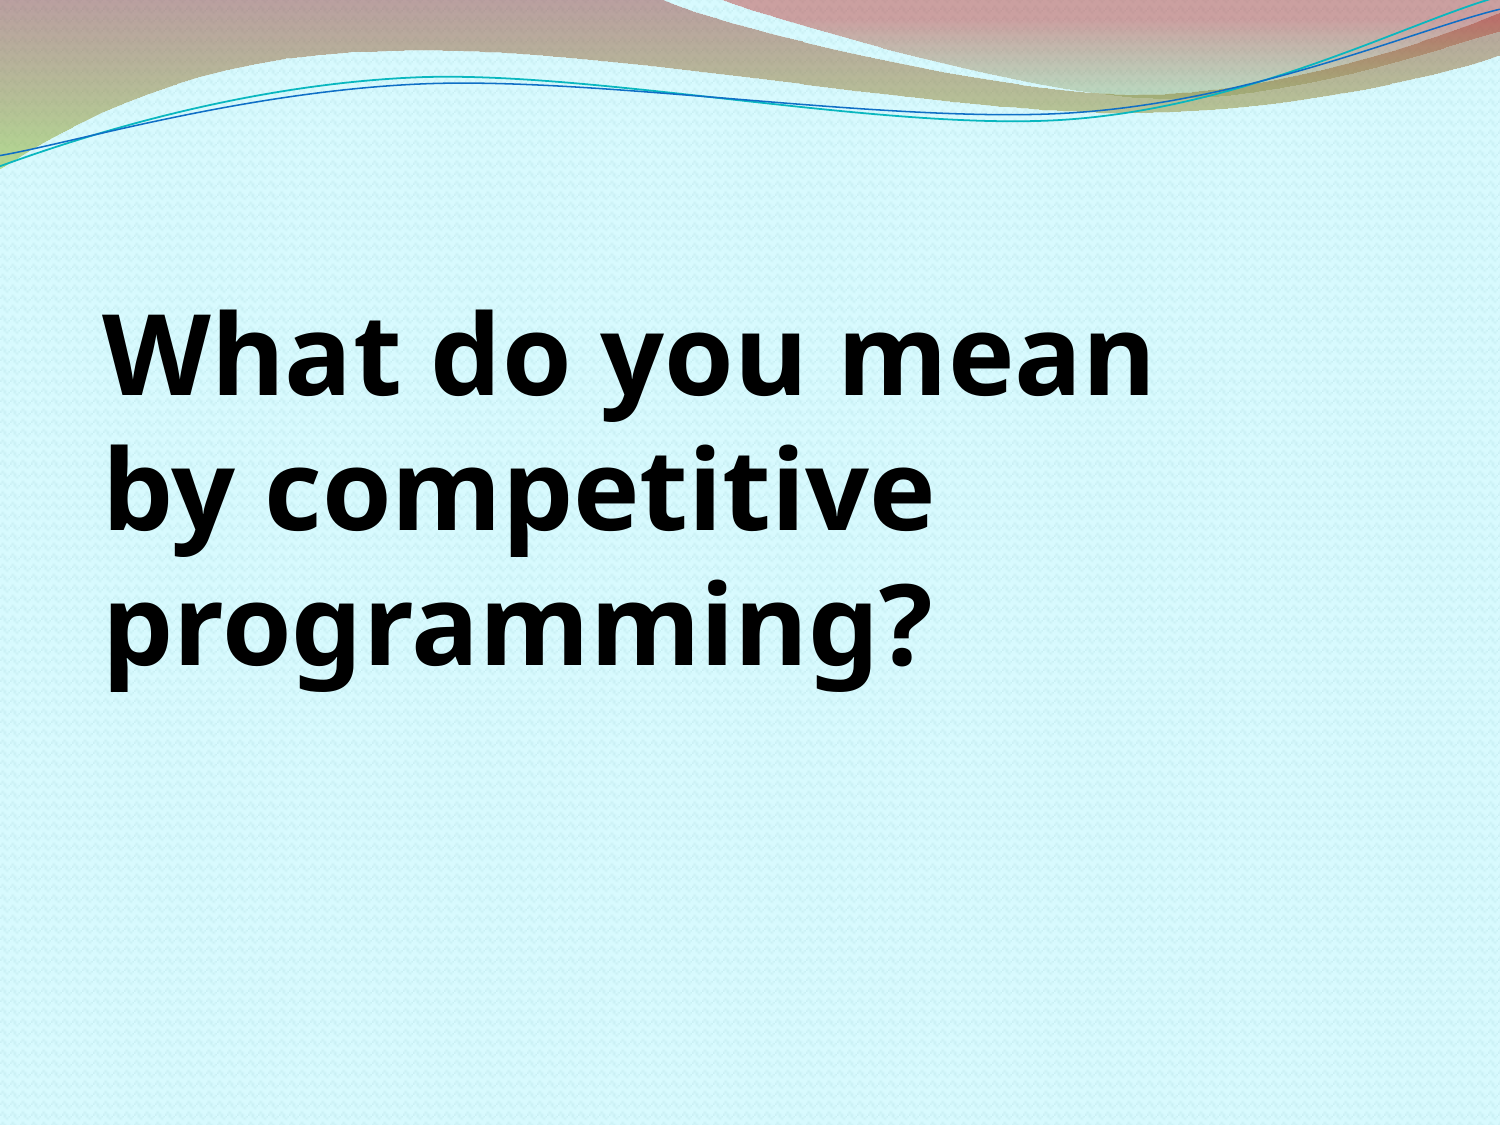

What do you mean by competitive programming?